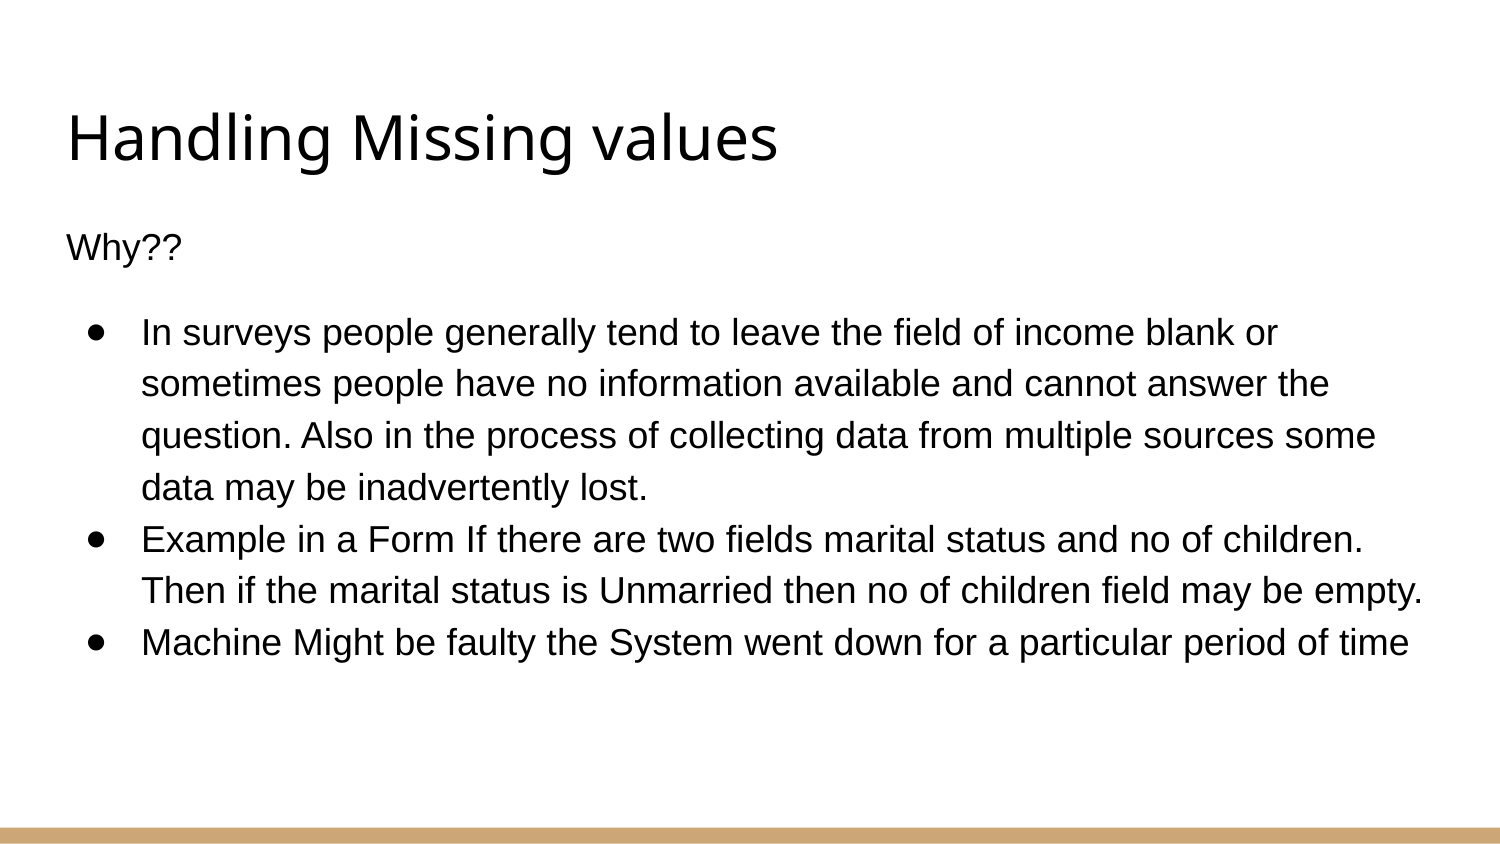

# Handling Missing values
Why??
In surveys people generally tend to leave the field of income blank or sometimes people have no information available and cannot answer the question. Also in the process of collecting data from multiple sources some data may be inadvertently lost.
Example in a Form If there are two fields marital status and no of children. Then if the marital status is Unmarried then no of children field may be empty.
Machine Might be faulty the System went down for a particular period of time